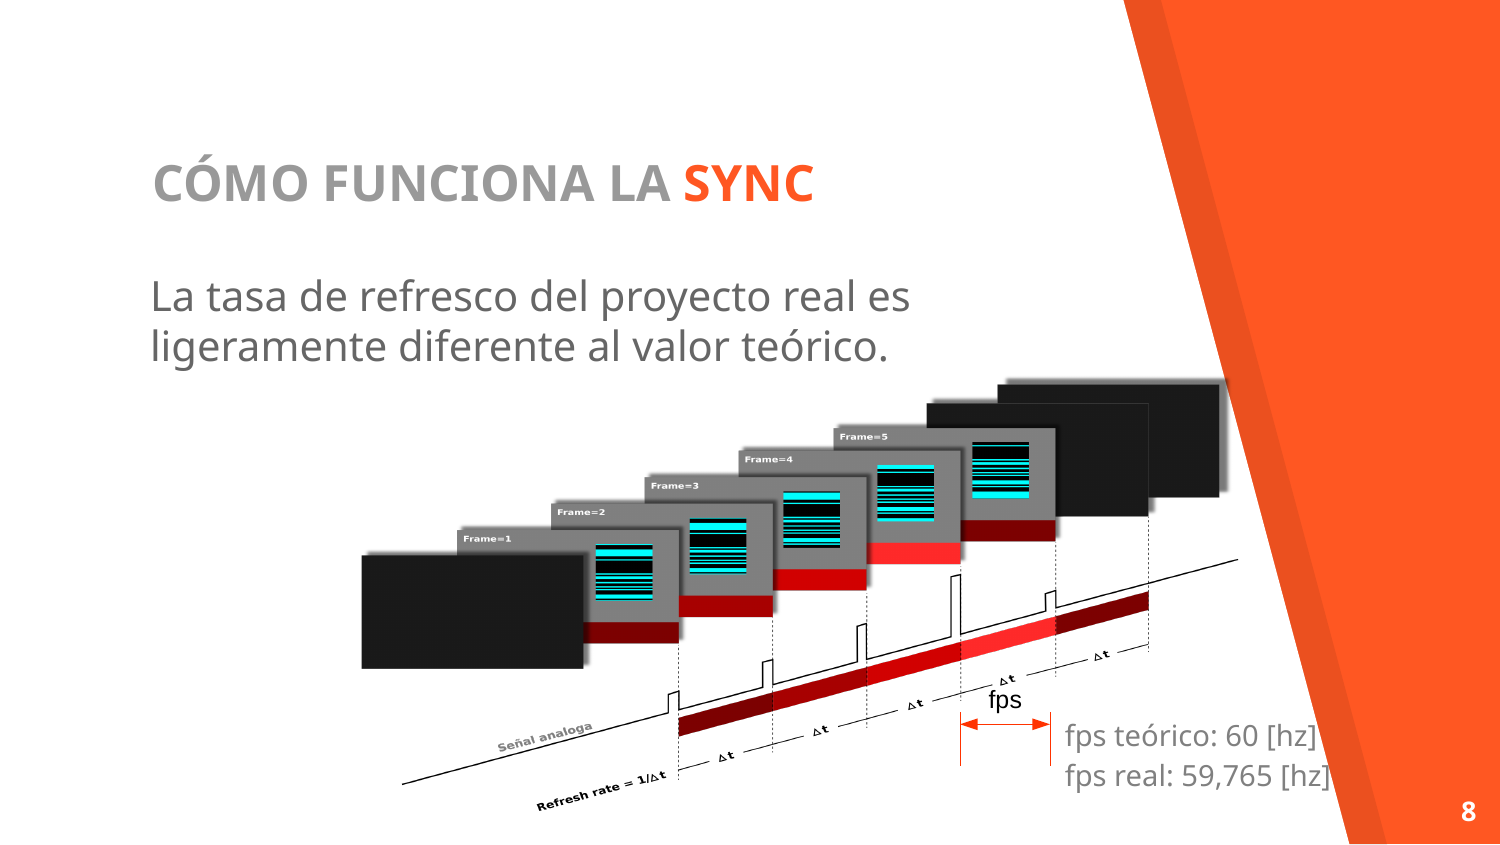

# CÓMO FUNCIONA LA SYNC
La tasa de refresco del proyecto real es ligeramente diferente al valor teórico.
fps teórico: 60 [hz]
fps real: 59,765 [hz]